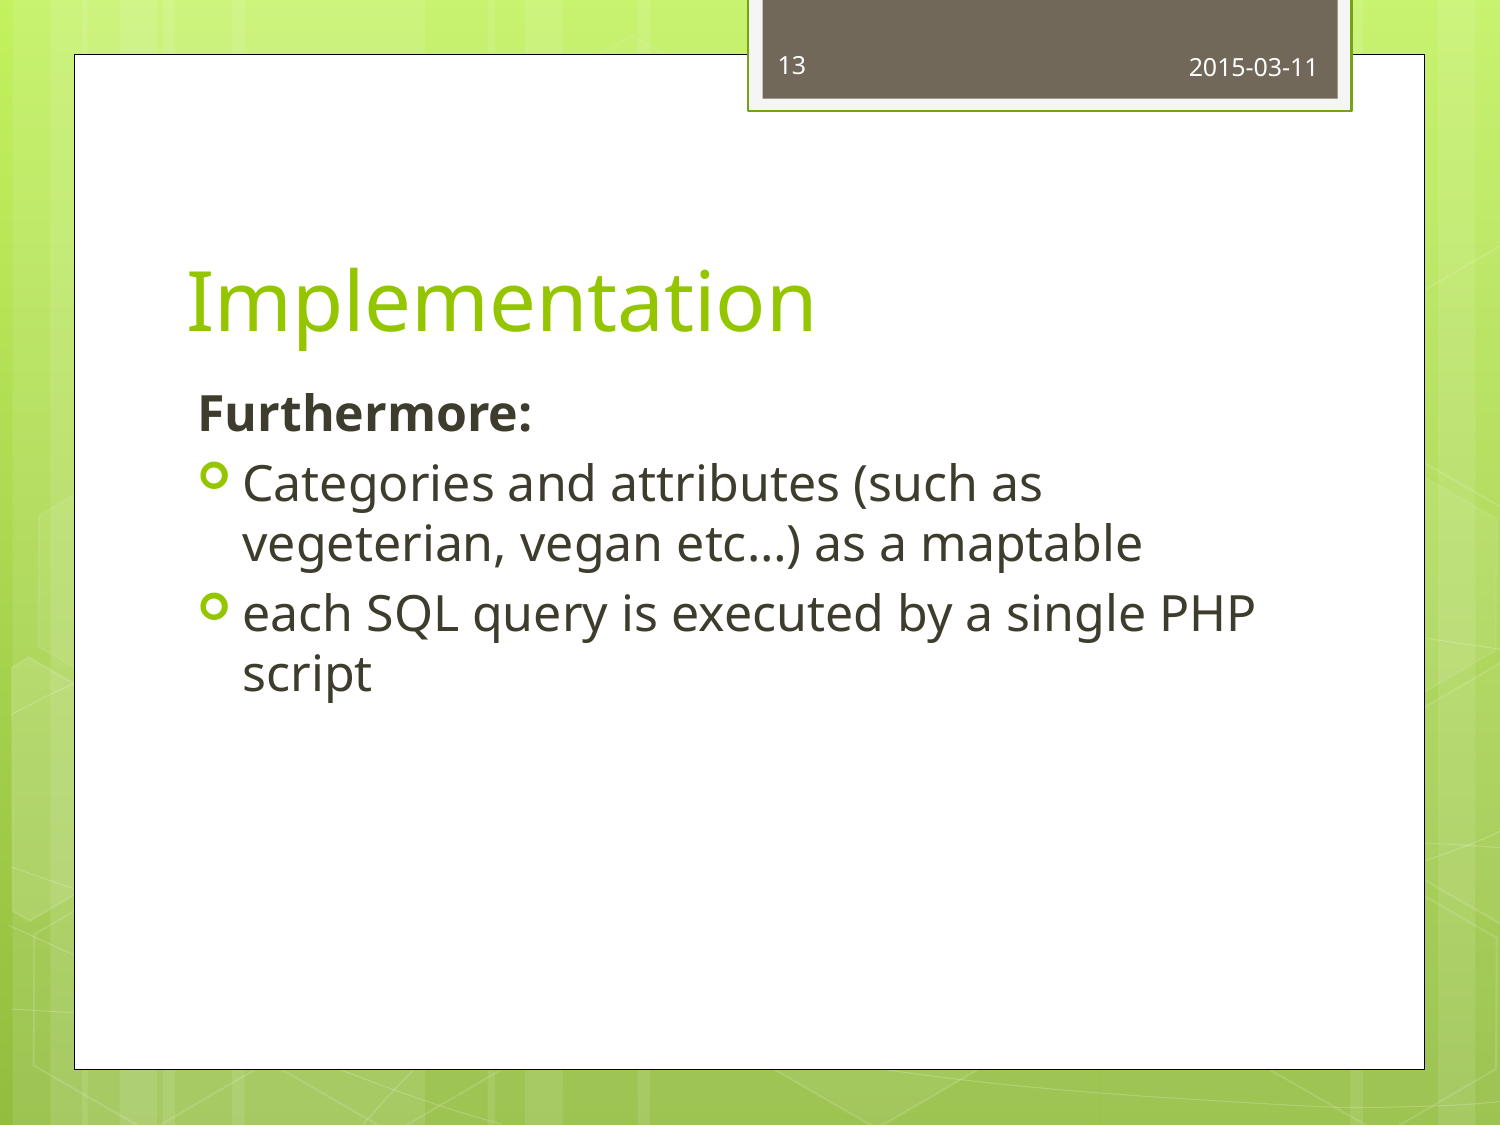

2015-03-11
# Implementation
Furthermore:
Categories and attributes (such as vegeterian, vegan etc…) as a maptable
each SQL query is executed by a single PHP script